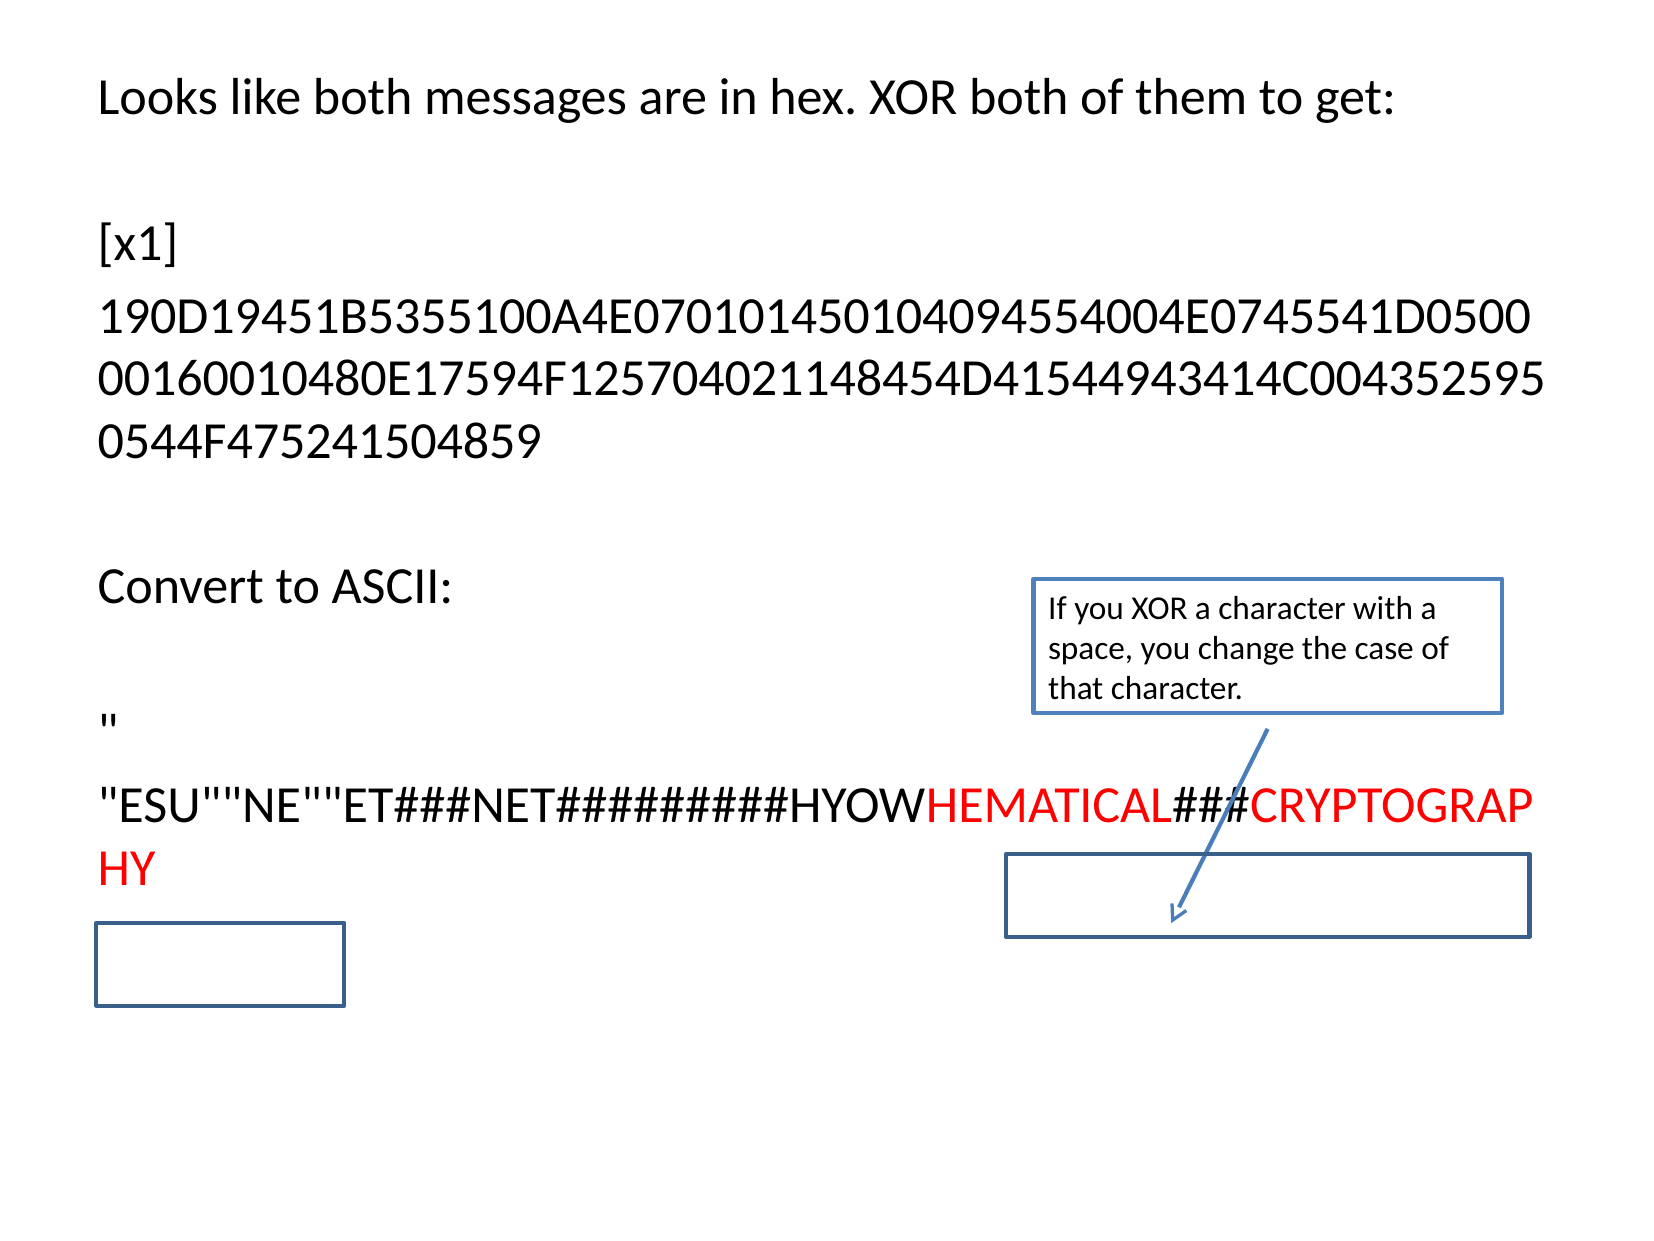

# Looks like both messages are in hex. XOR both of them to get:
[x1]
190D19451B5355100A4E070101450104094554004E0745541D050000160010480E17594F125704021148454D41544943414C0043525950544F475241504859
Convert to ASCII:
"
"ESU""NE""ET###NET#########HYOWHEMATICAL###CRYPTOGRAPHY
If you XOR a character with a space, you change the case of that character.